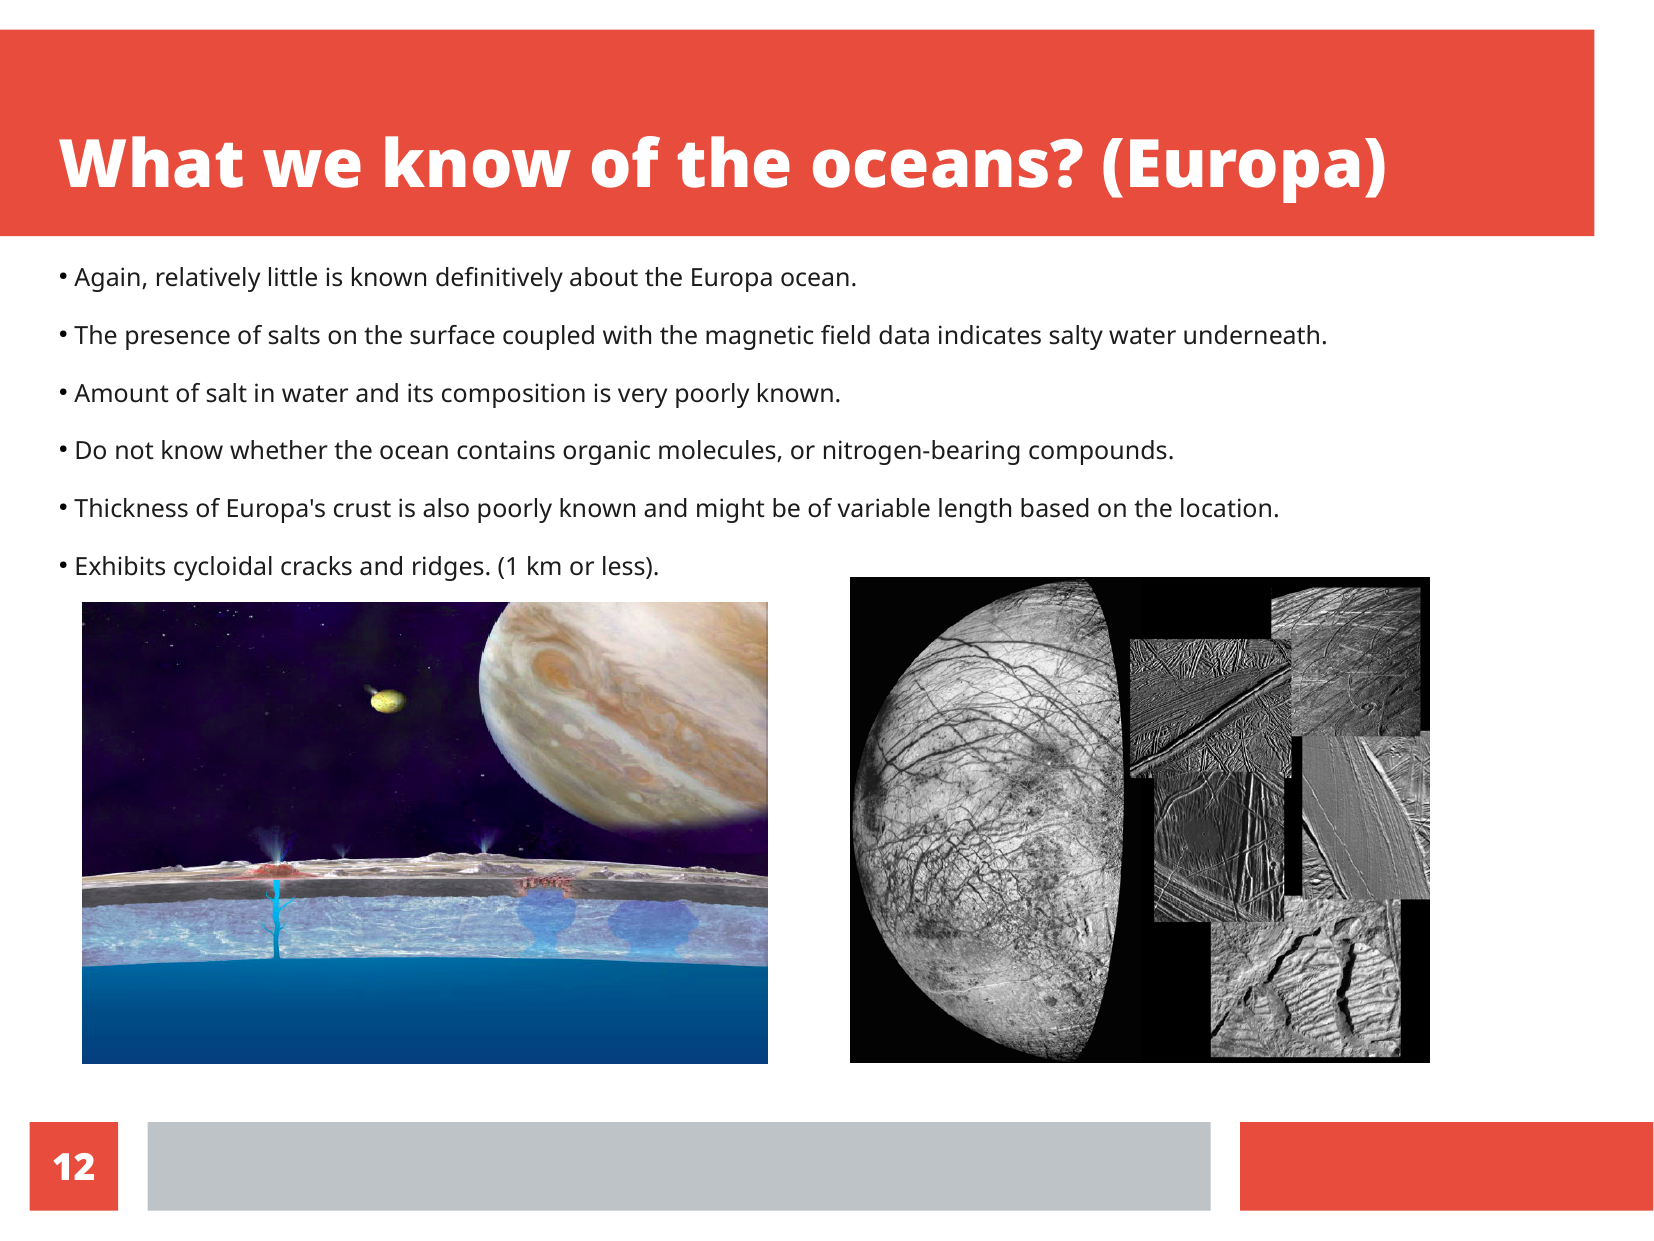

# What we know of the oceans? (Europa)
 Again, relatively little is known definitively about the Europa ocean.
 The presence of salts on the surface coupled with the magnetic field data indicates salty water underneath.
 Amount of salt in water and its composition is very poorly known.
 Do not know whether the ocean contains organic molecules, or nitrogen-bearing compounds.
 Thickness of Europa's crust is also poorly known and might be of variable length based on the location.
 Exhibits cycloidal cracks and ridges. (1 km or less).
12